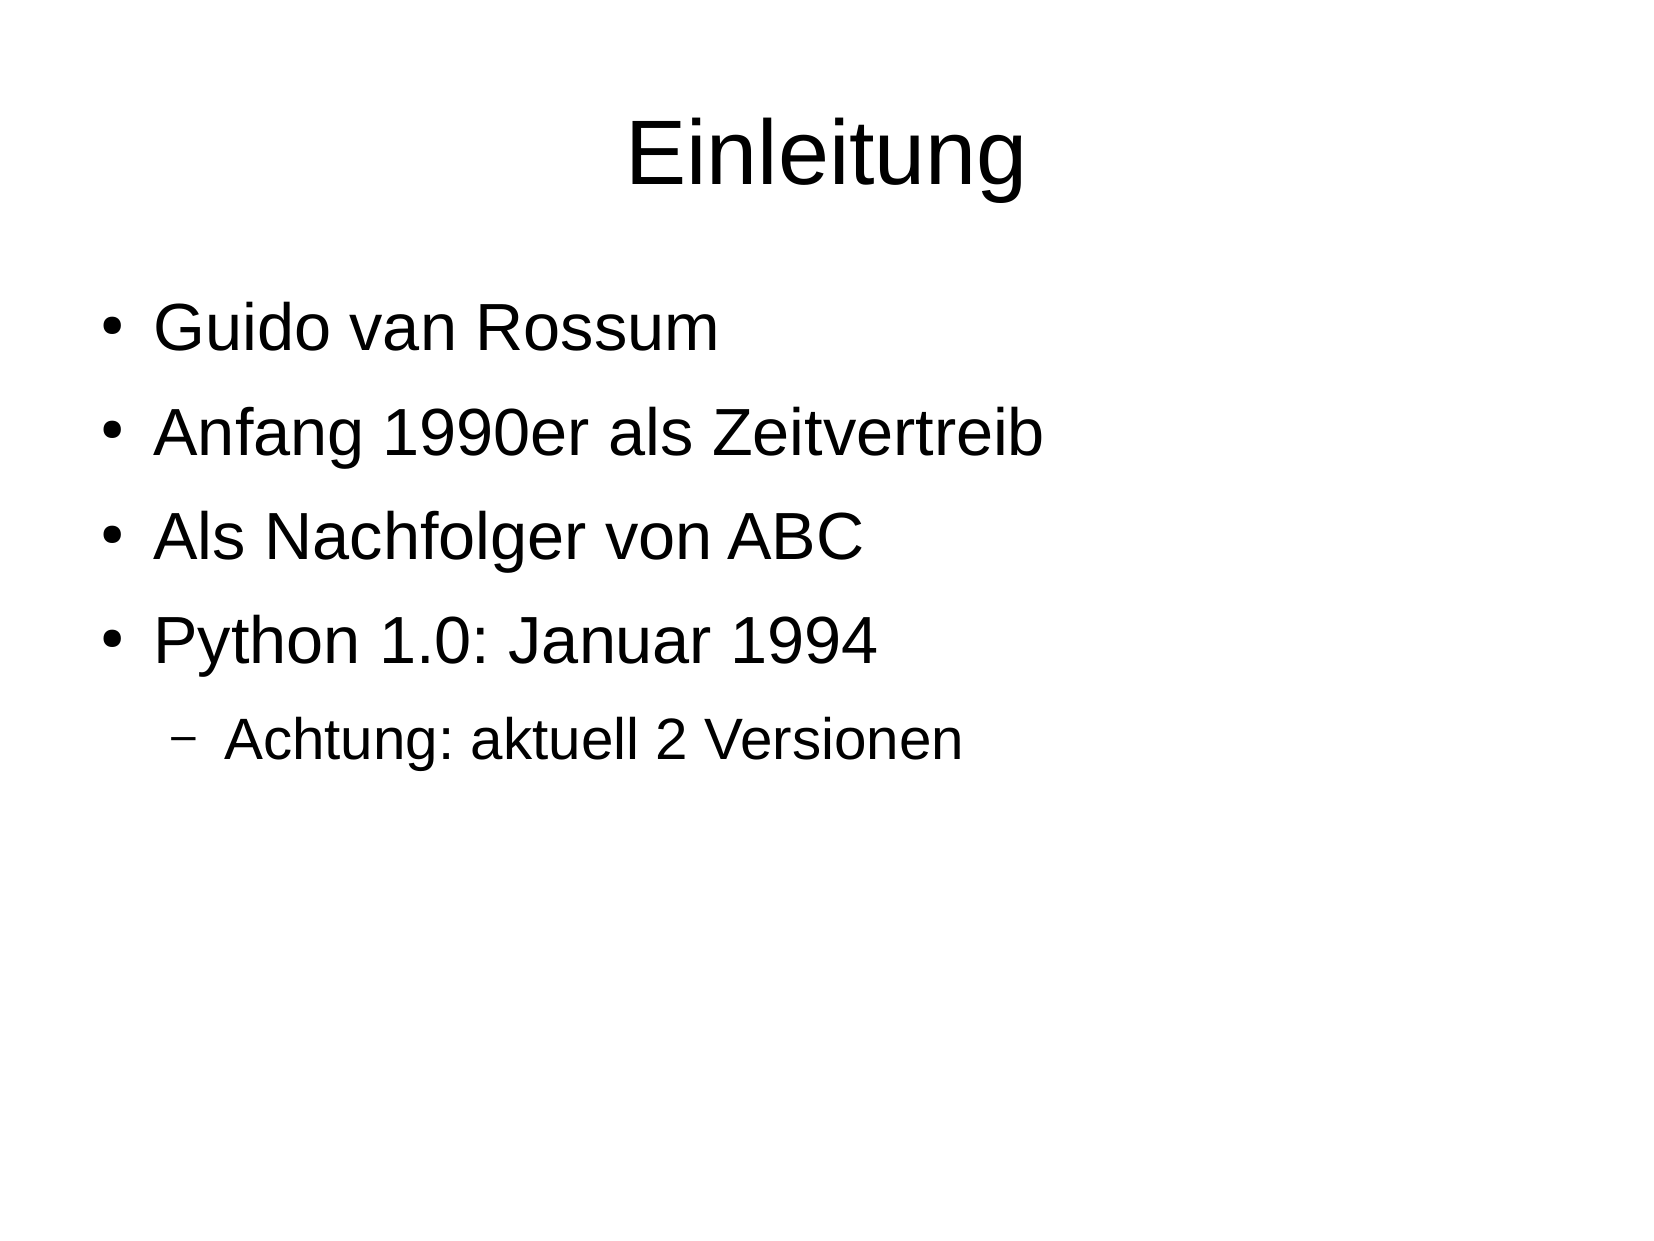

# Einleitung
Guido van Rossum
Anfang 1990er als Zeitvertreib
Als Nachfolger von ABC
Python 1.0: Januar 1994
Achtung: aktuell 2 Versionen